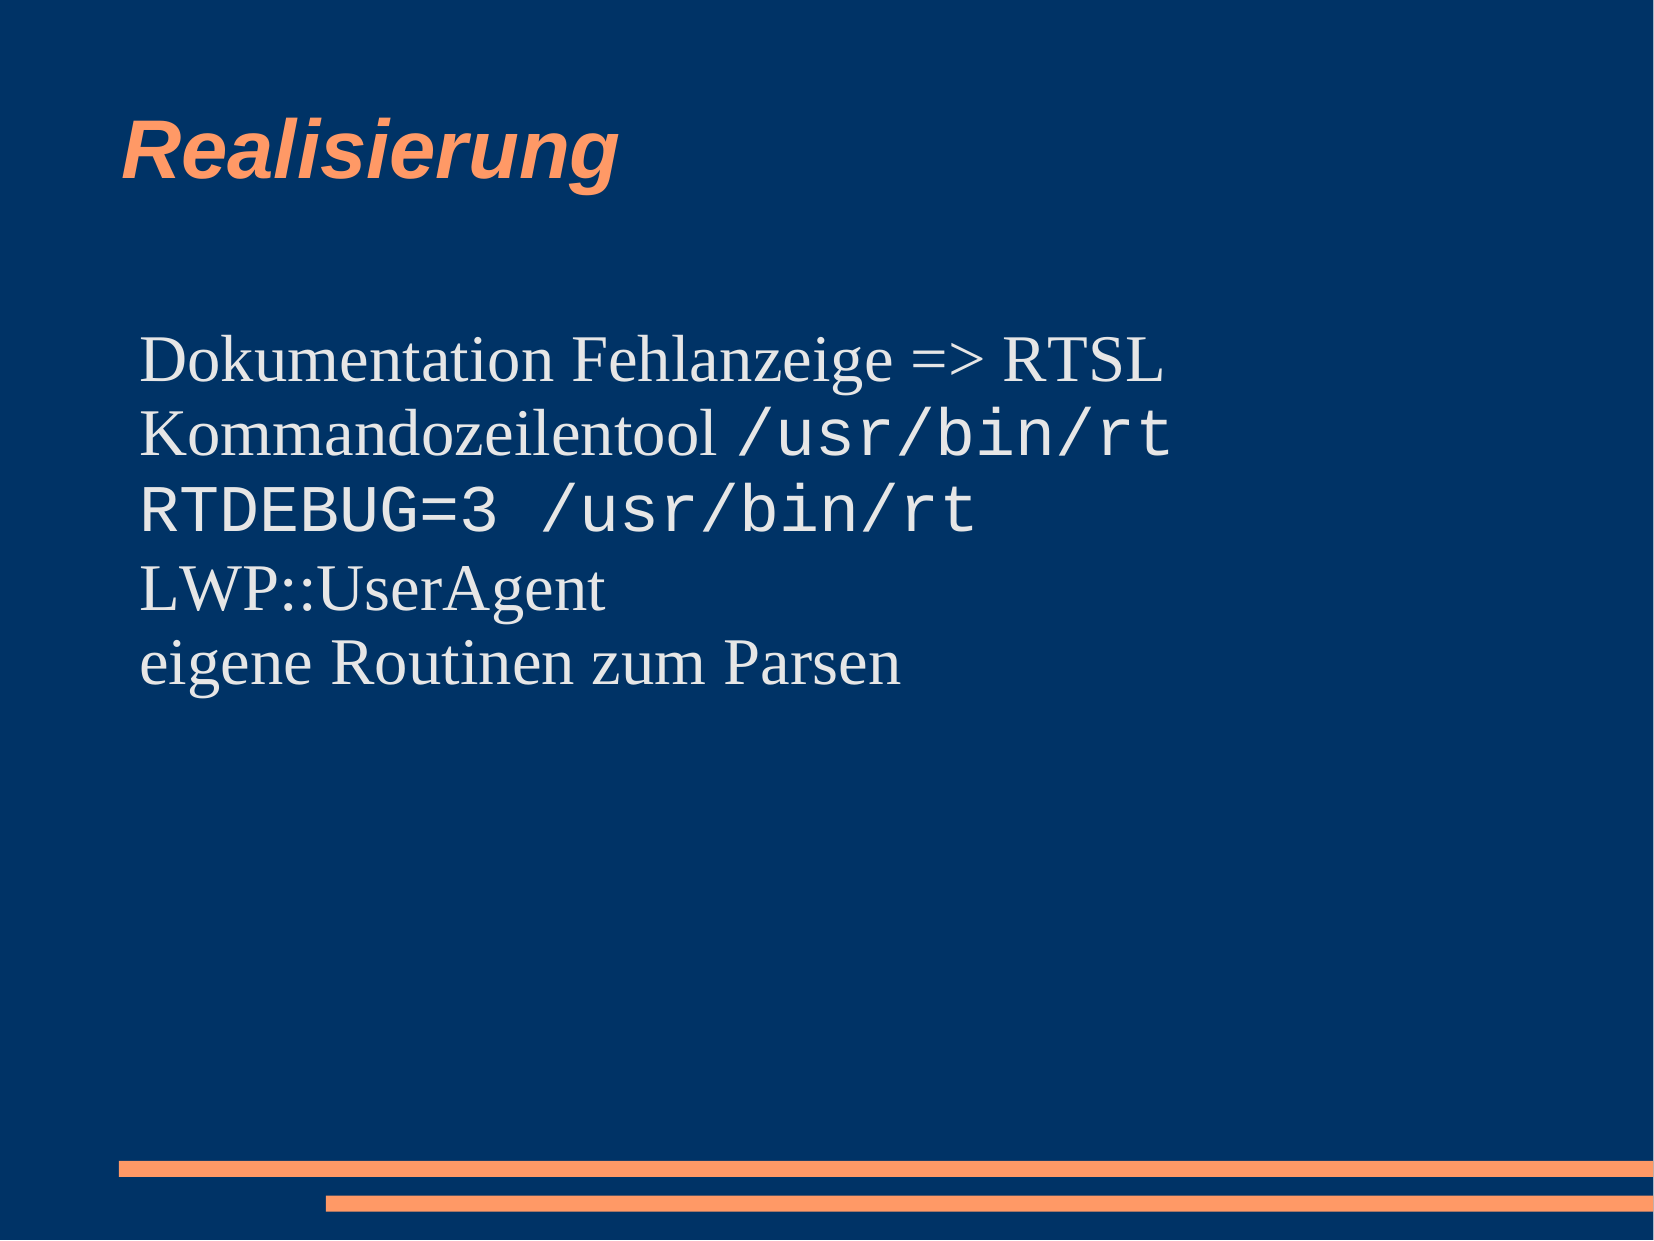

# Realisierung
Dokumentation Fehlanzeige => RTSL
Kommandozeilentool /usr/bin/rt
RTDEBUG=3 /usr/bin/rt
LWP::UserAgent
eigene Routinen zum Parsen